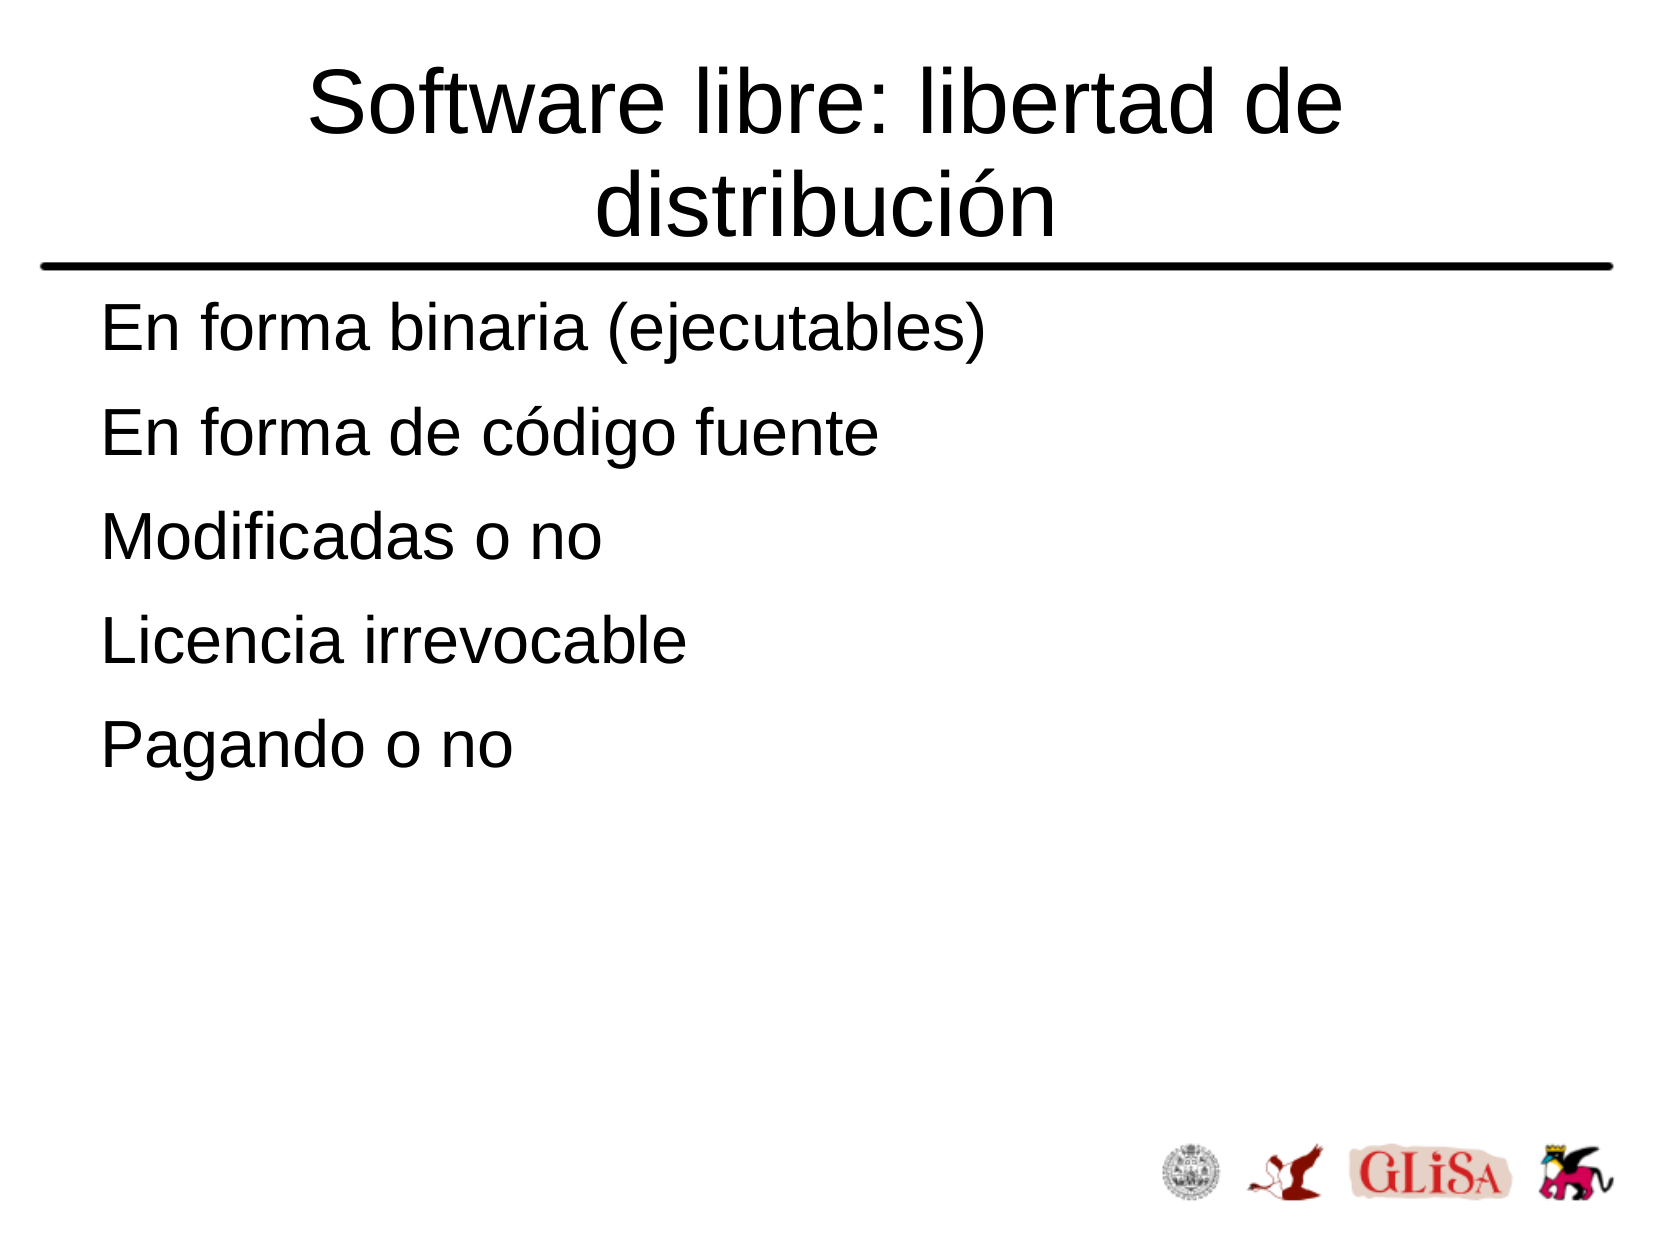

# Software libre: libertad de distribución
En forma binaria (ejecutables)
En forma de código fuente
Modificadas o no
Licencia irrevocable
Pagando o no